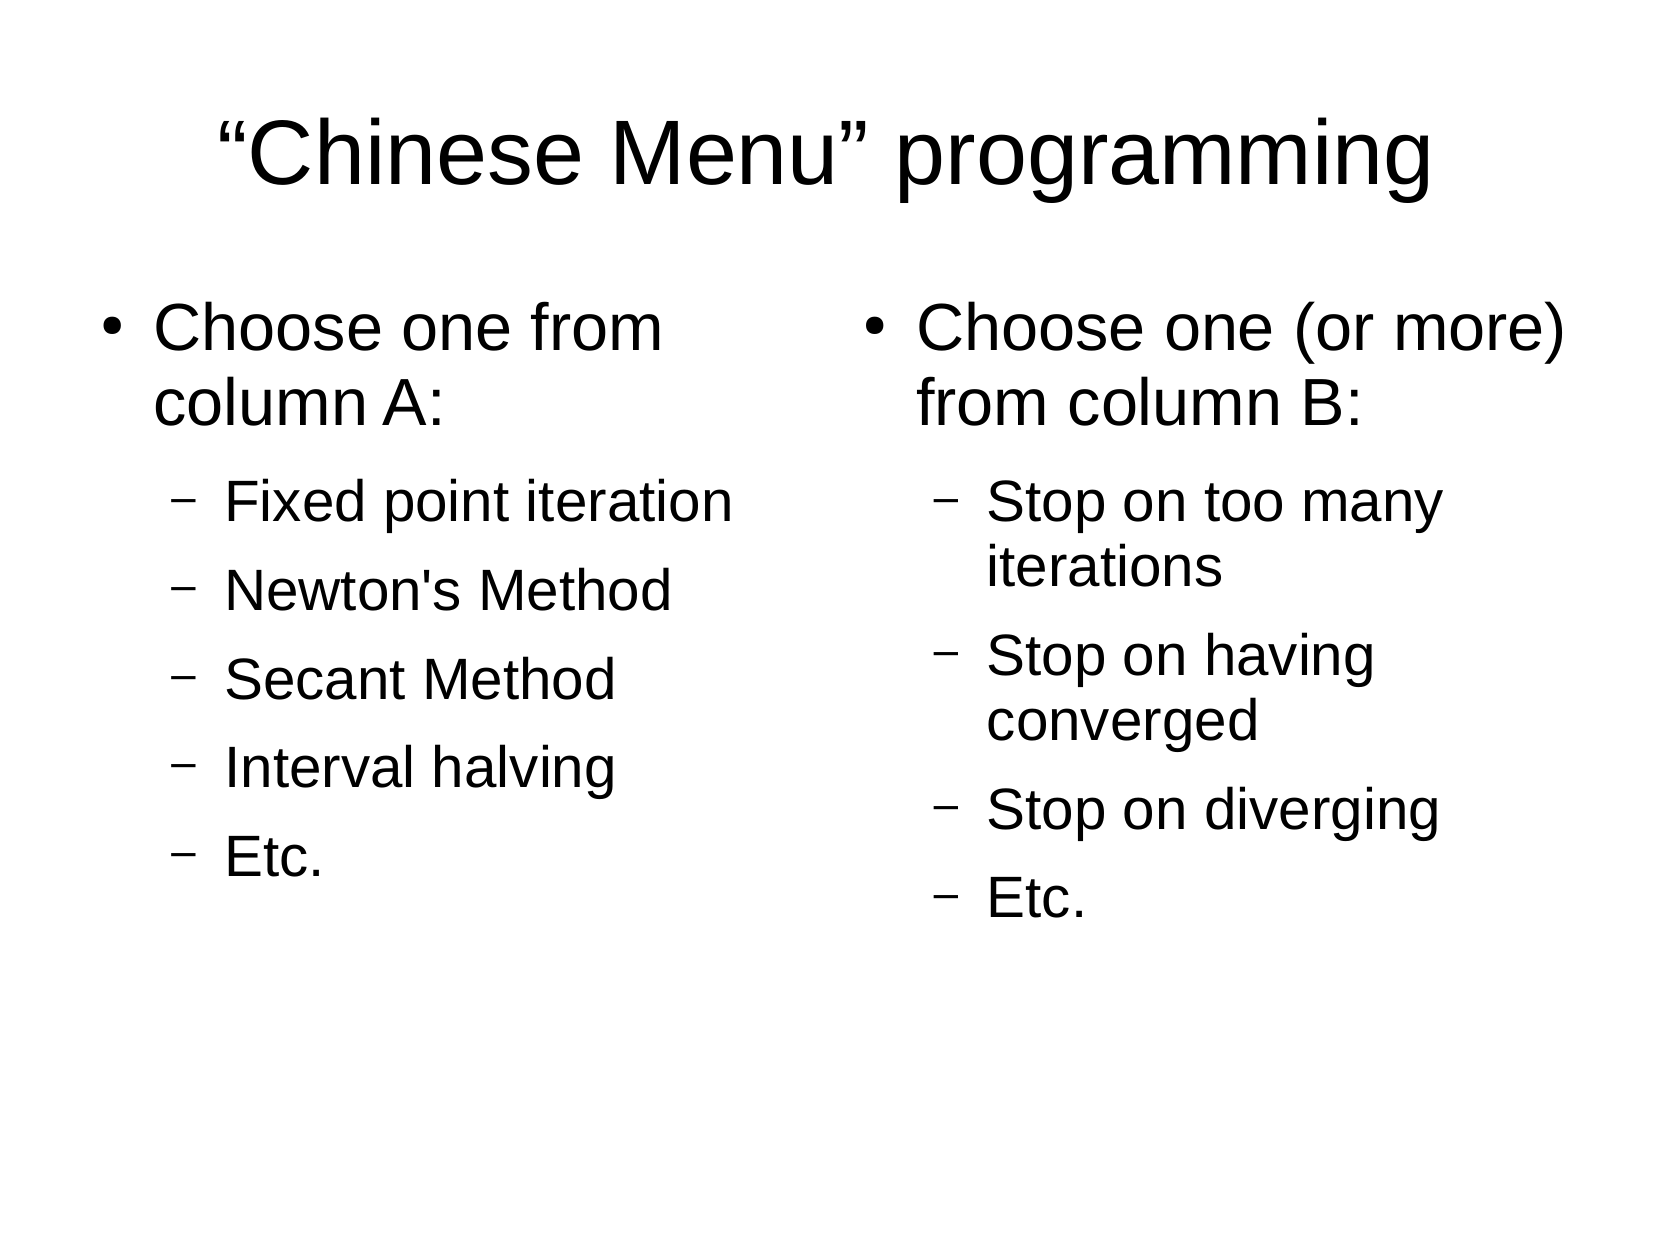

# “Chinese Menu” programming
Choose one from column A:
Fixed point iteration
Newton's Method
Secant Method
Interval halving
Etc.
Choose one (or more) from column B:
Stop on too many iterations
Stop on having converged
Stop on diverging
Etc.